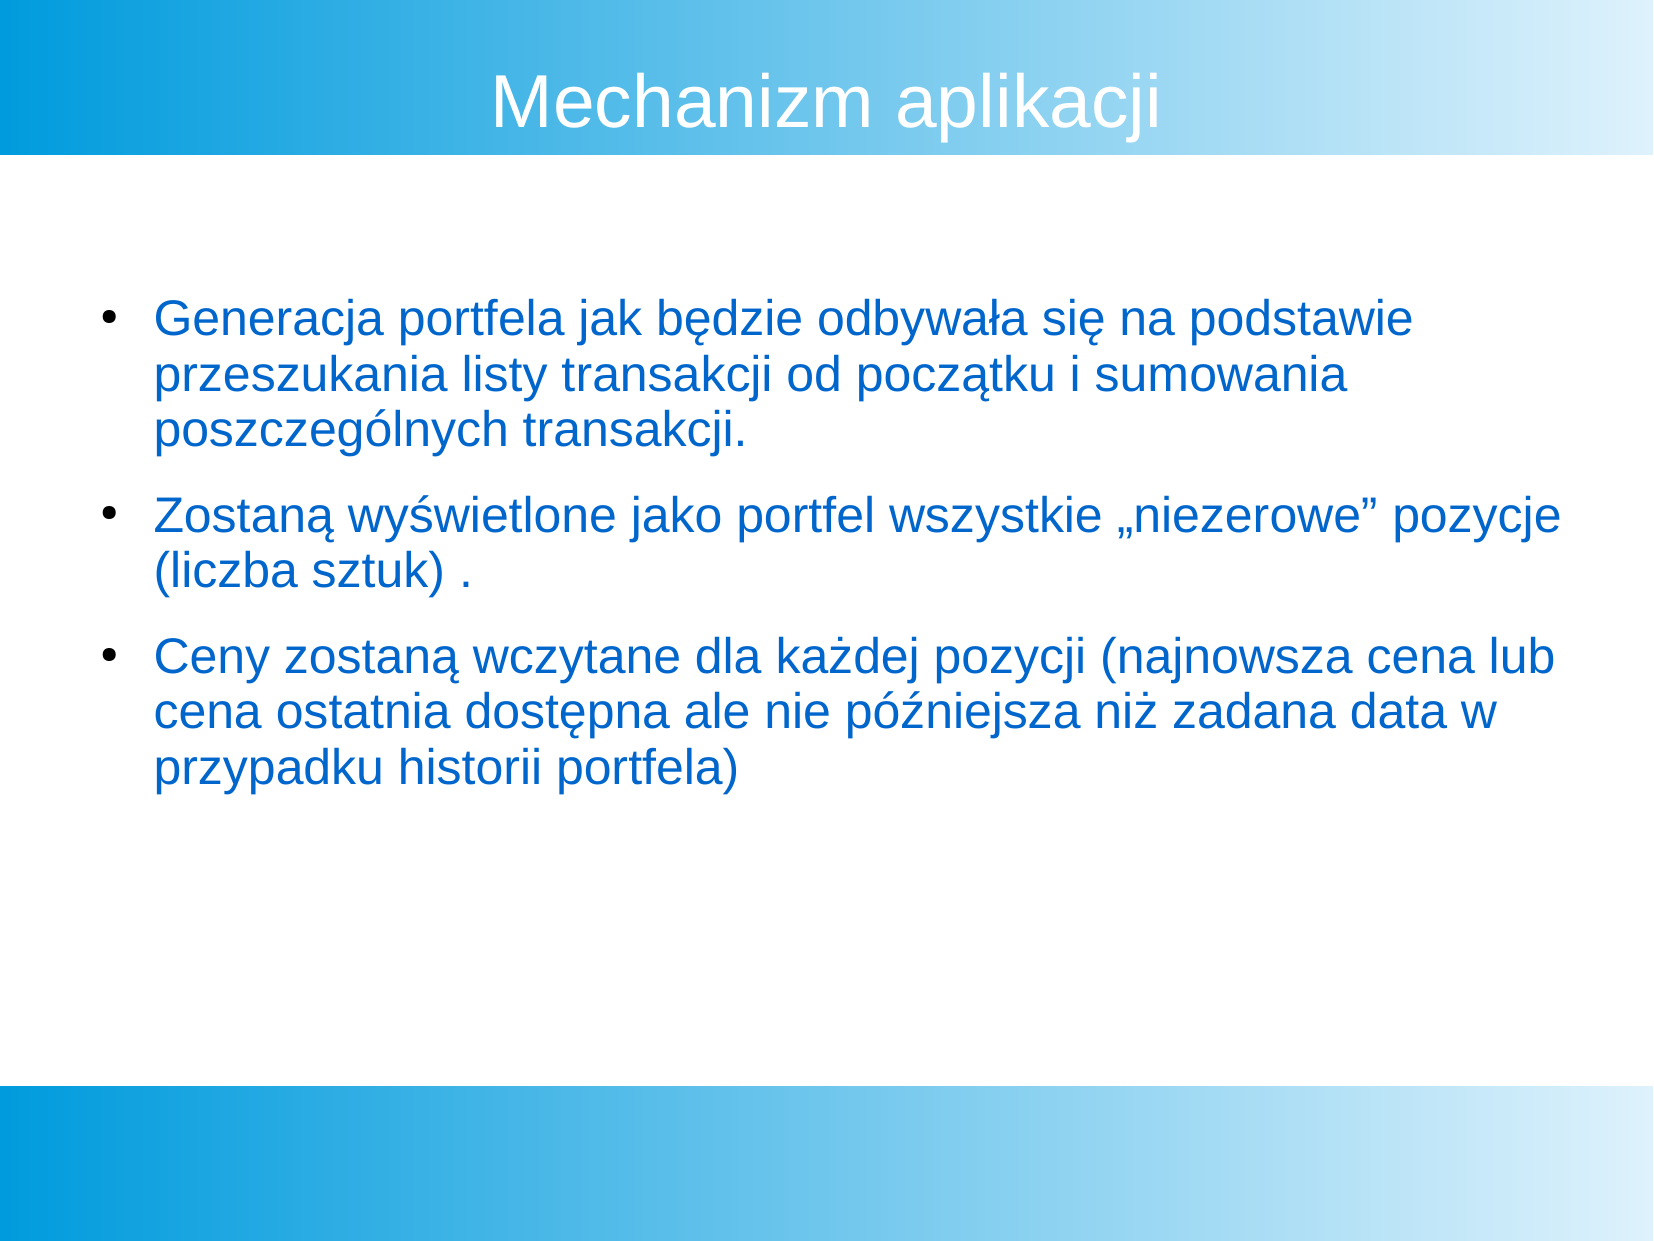

# Mechanizm aplikacji
Generacja portfela jak będzie odbywała się na podstawie przeszukania listy transakcji od początku i sumowania poszczególnych transakcji.
Zostaną wyświetlone jako portfel wszystkie „niezerowe” pozycje (liczba sztuk) .
Ceny zostaną wczytane dla każdej pozycji (najnowsza cena lub cena ostatnia dostępna ale nie późniejsza niż zadana data w przypadku historii portfela)